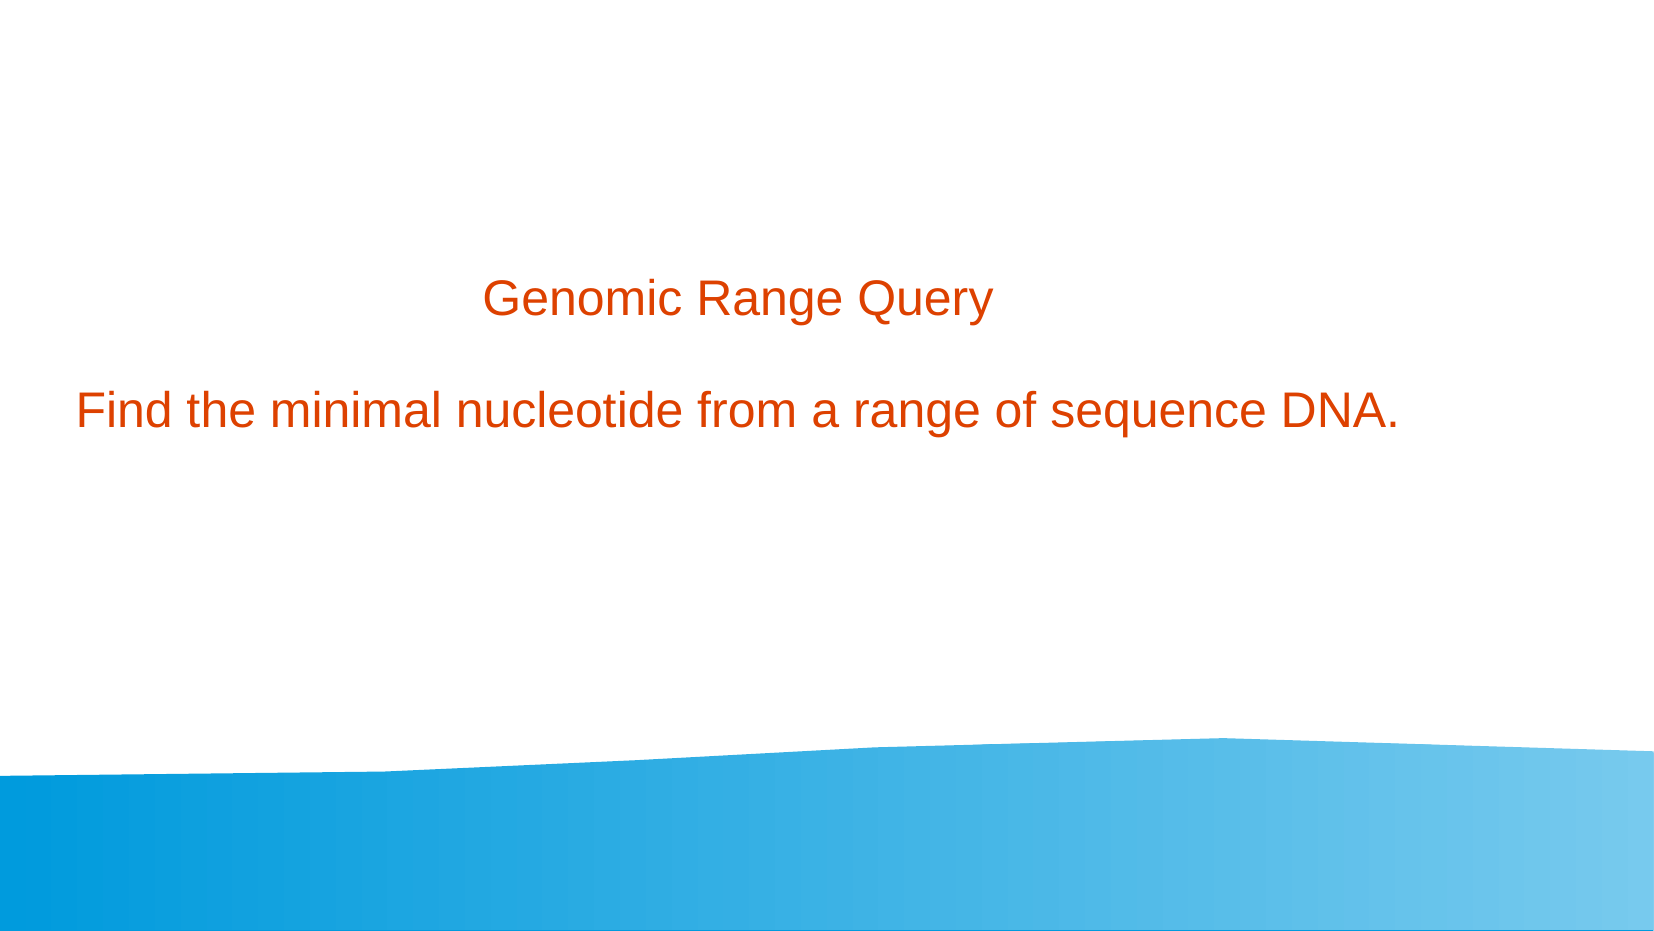

# Genomic Range Query Find the minimal nucleotide from a range of sequence DNA.